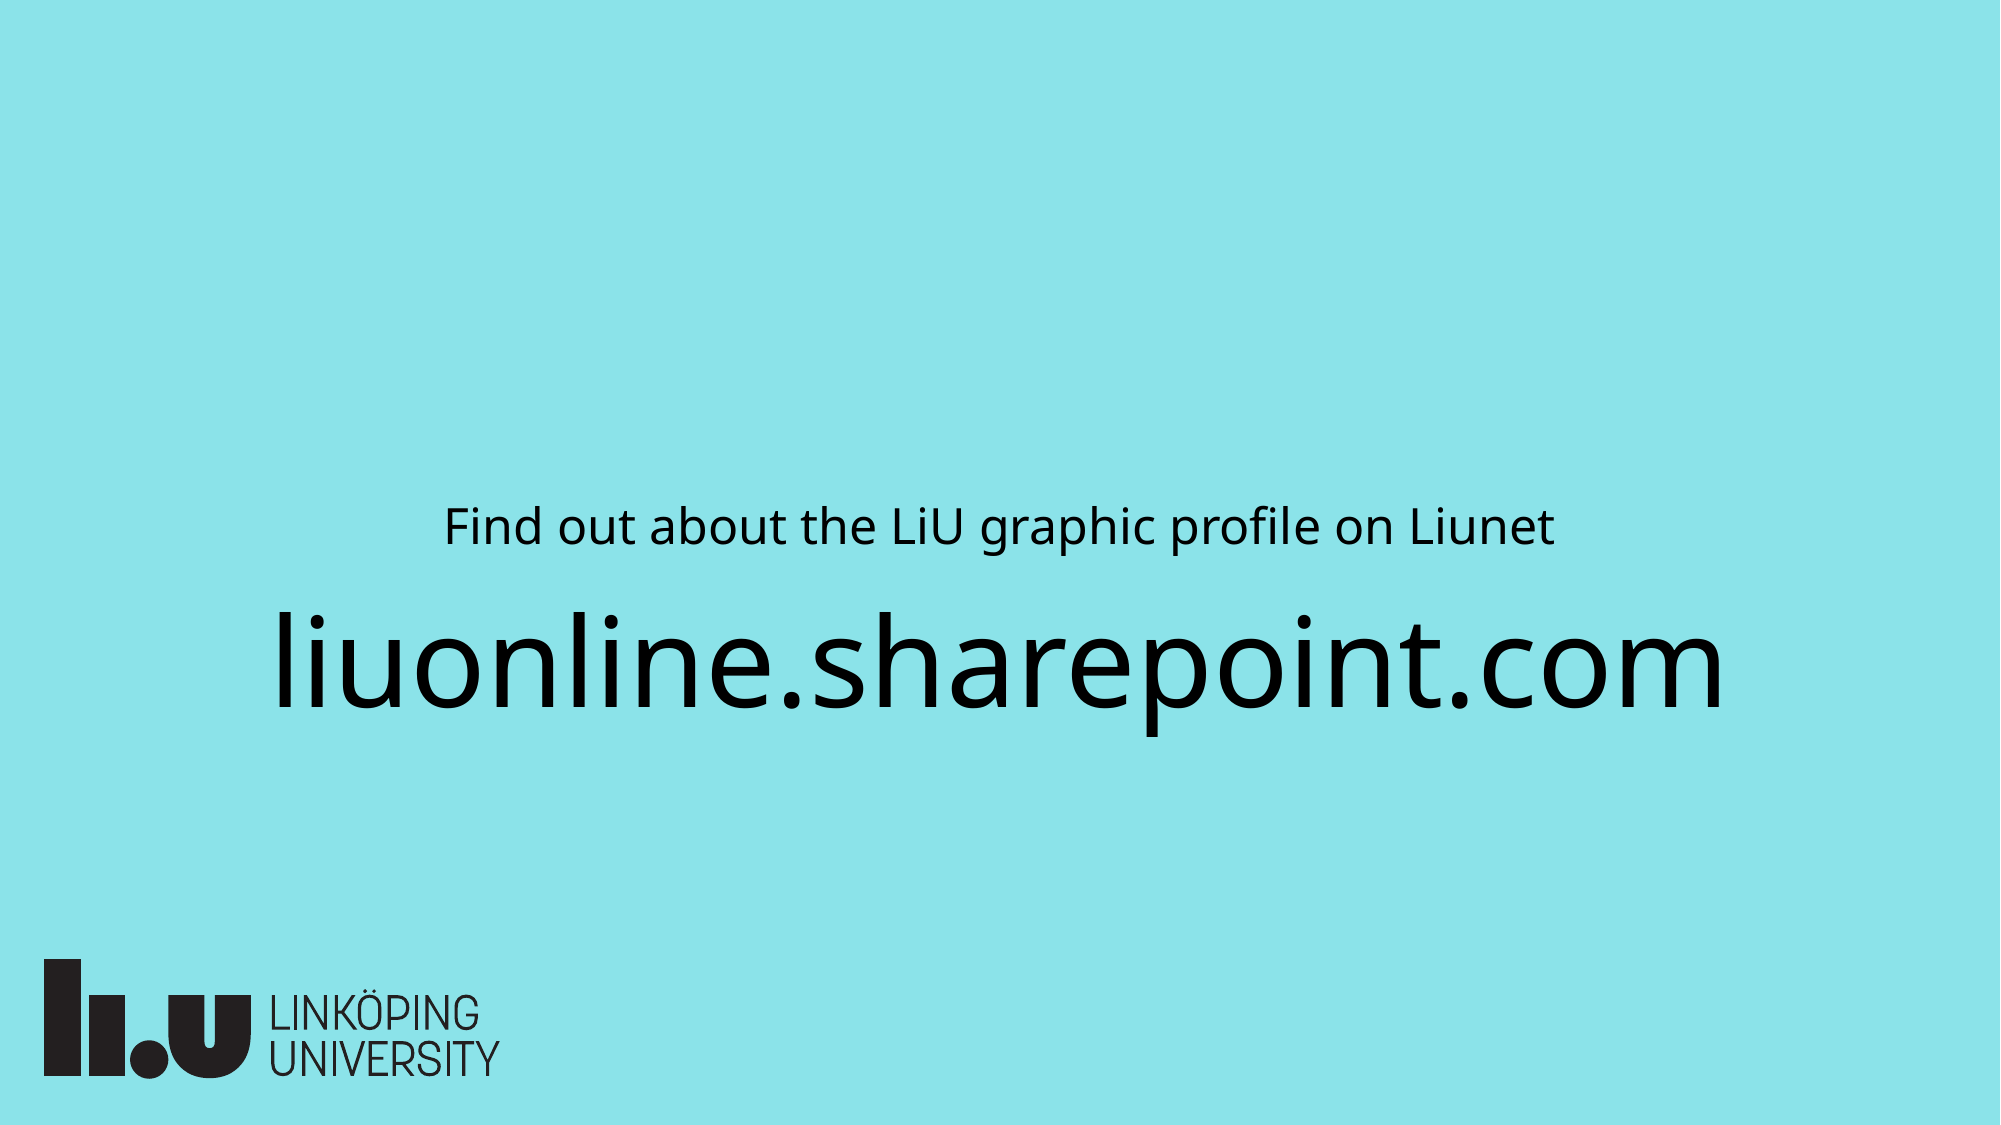

# Find out about the LiU graphic profile on Liunet
liuonline.sharepoint.com